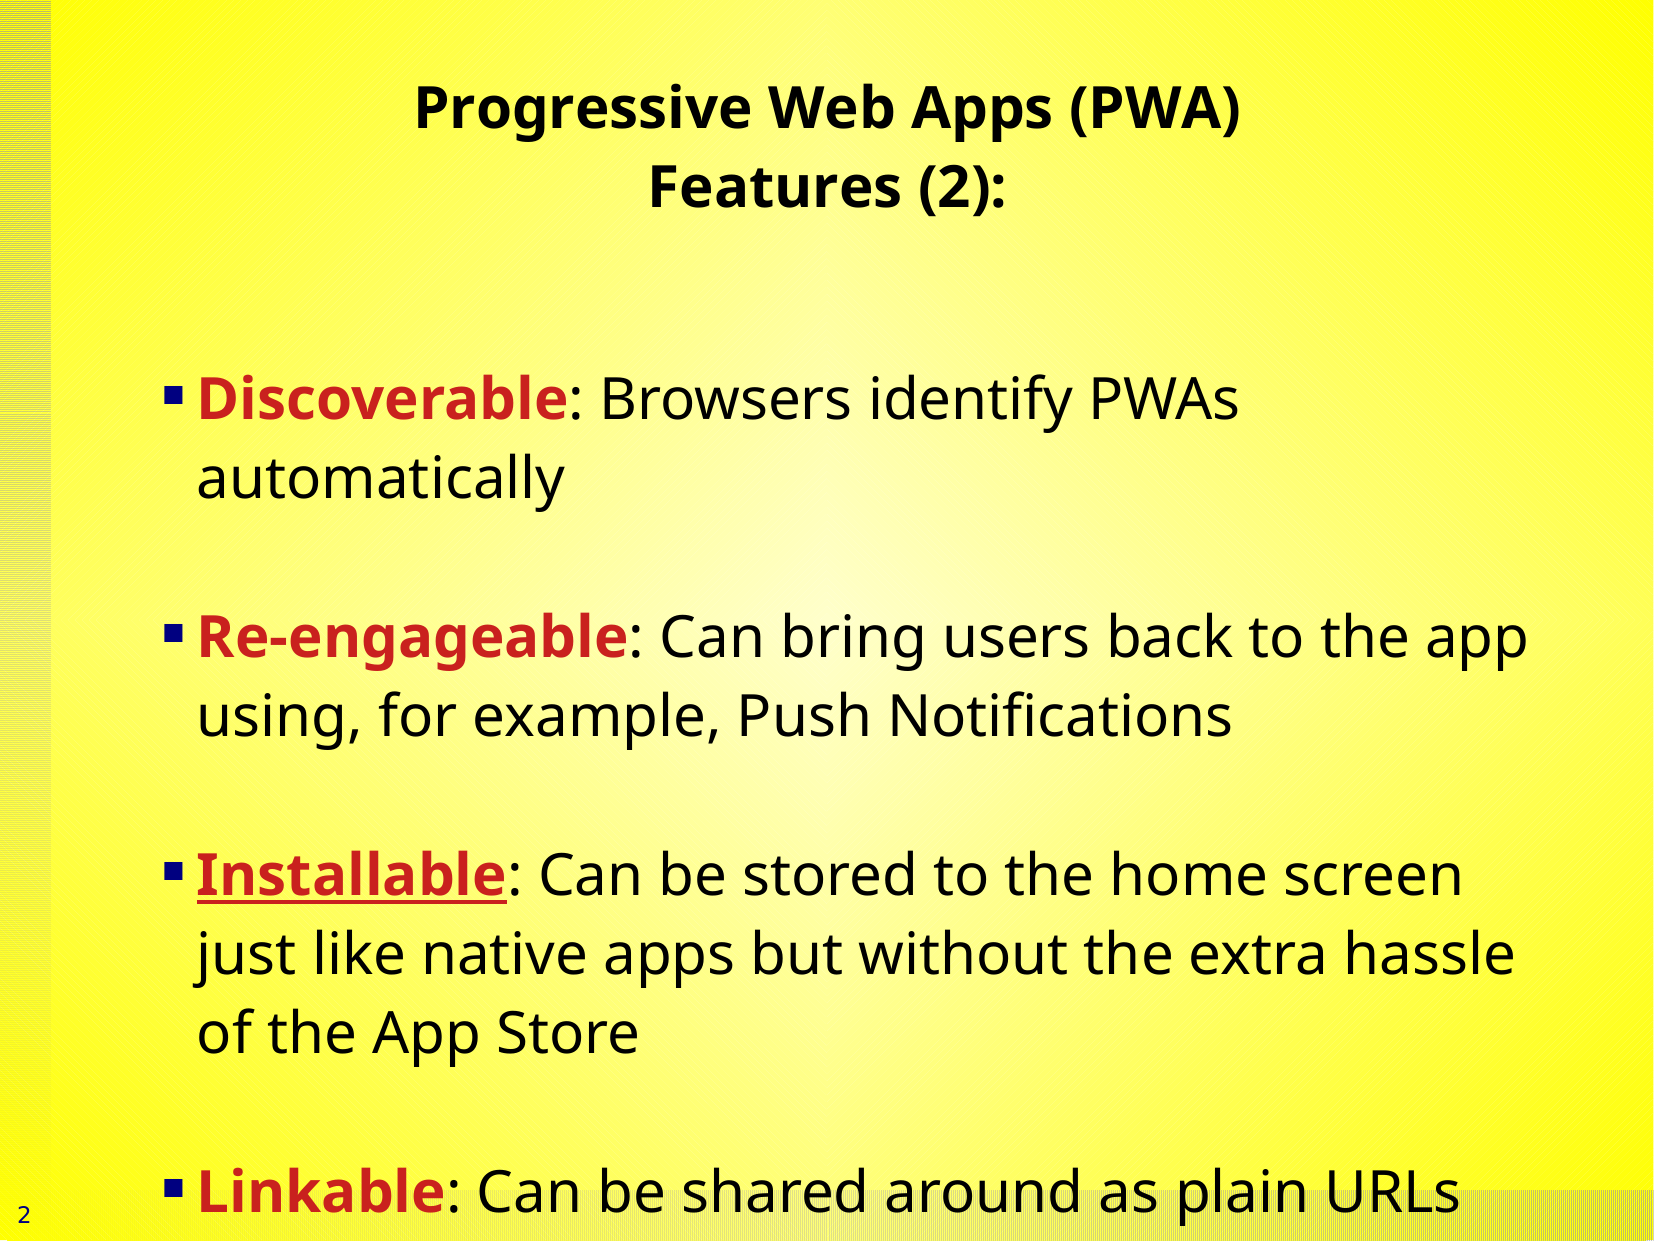

# Progressive Web Apps (PWA) Features (2):
Discoverable: Browsers identify PWAs automatically
Re-engageable: Can bring users back to the app using, for example, Push Notifications
Installable: Can be stored to the home screen just like native apps but without the extra hassle of the App Store
Linkable: Can be shared around as plain URLs